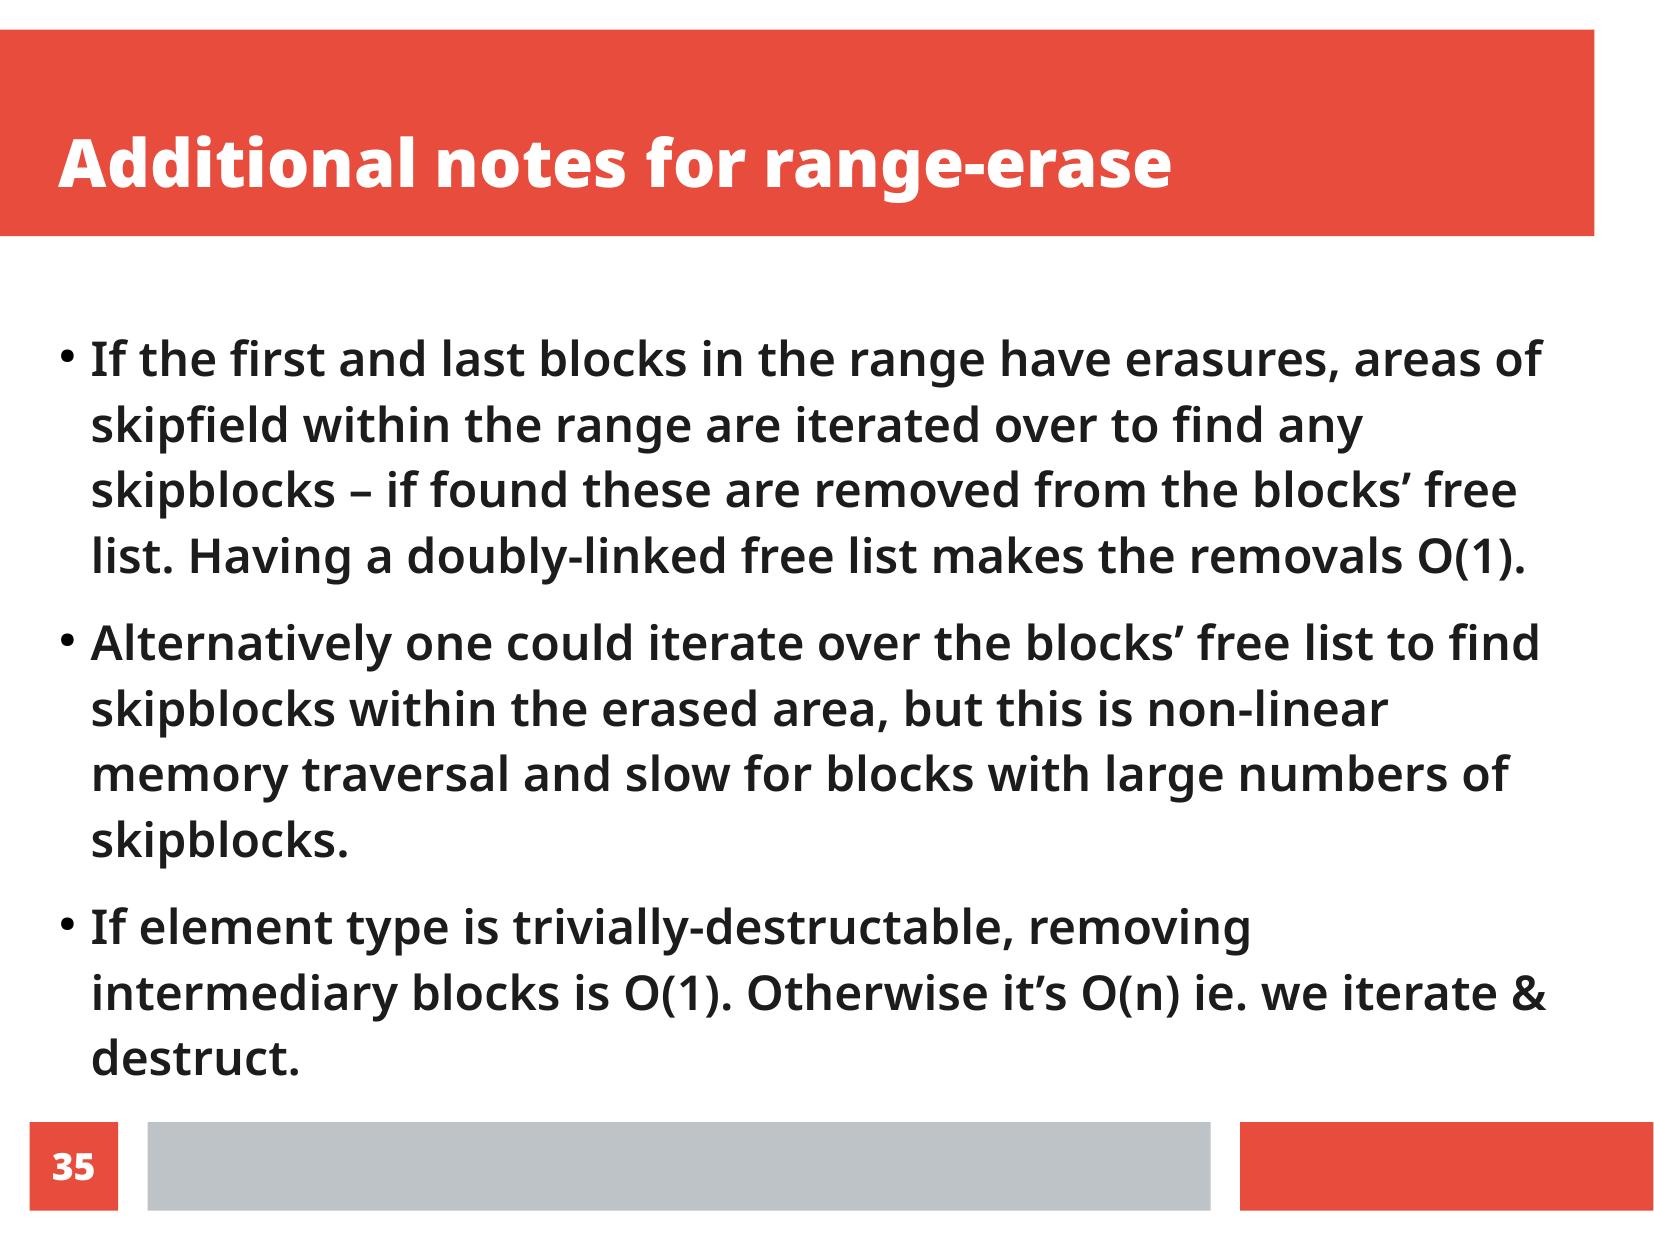

# Additional notes for range-erase
If the first and last blocks in the range have erasures, areas of skipfield within the range are iterated over to find any skipblocks – if found these are removed from the blocks’ free list. Having a doubly-linked free list makes the removals O(1).
Alternatively one could iterate over the blocks’ free list to find skipblocks within the erased area, but this is non-linear memory traversal and slow for blocks with large numbers of skipblocks.
If element type is trivially-destructable, removing intermediary blocks is O(1). Otherwise it’s O(n) ie. we iterate & destruct.
35